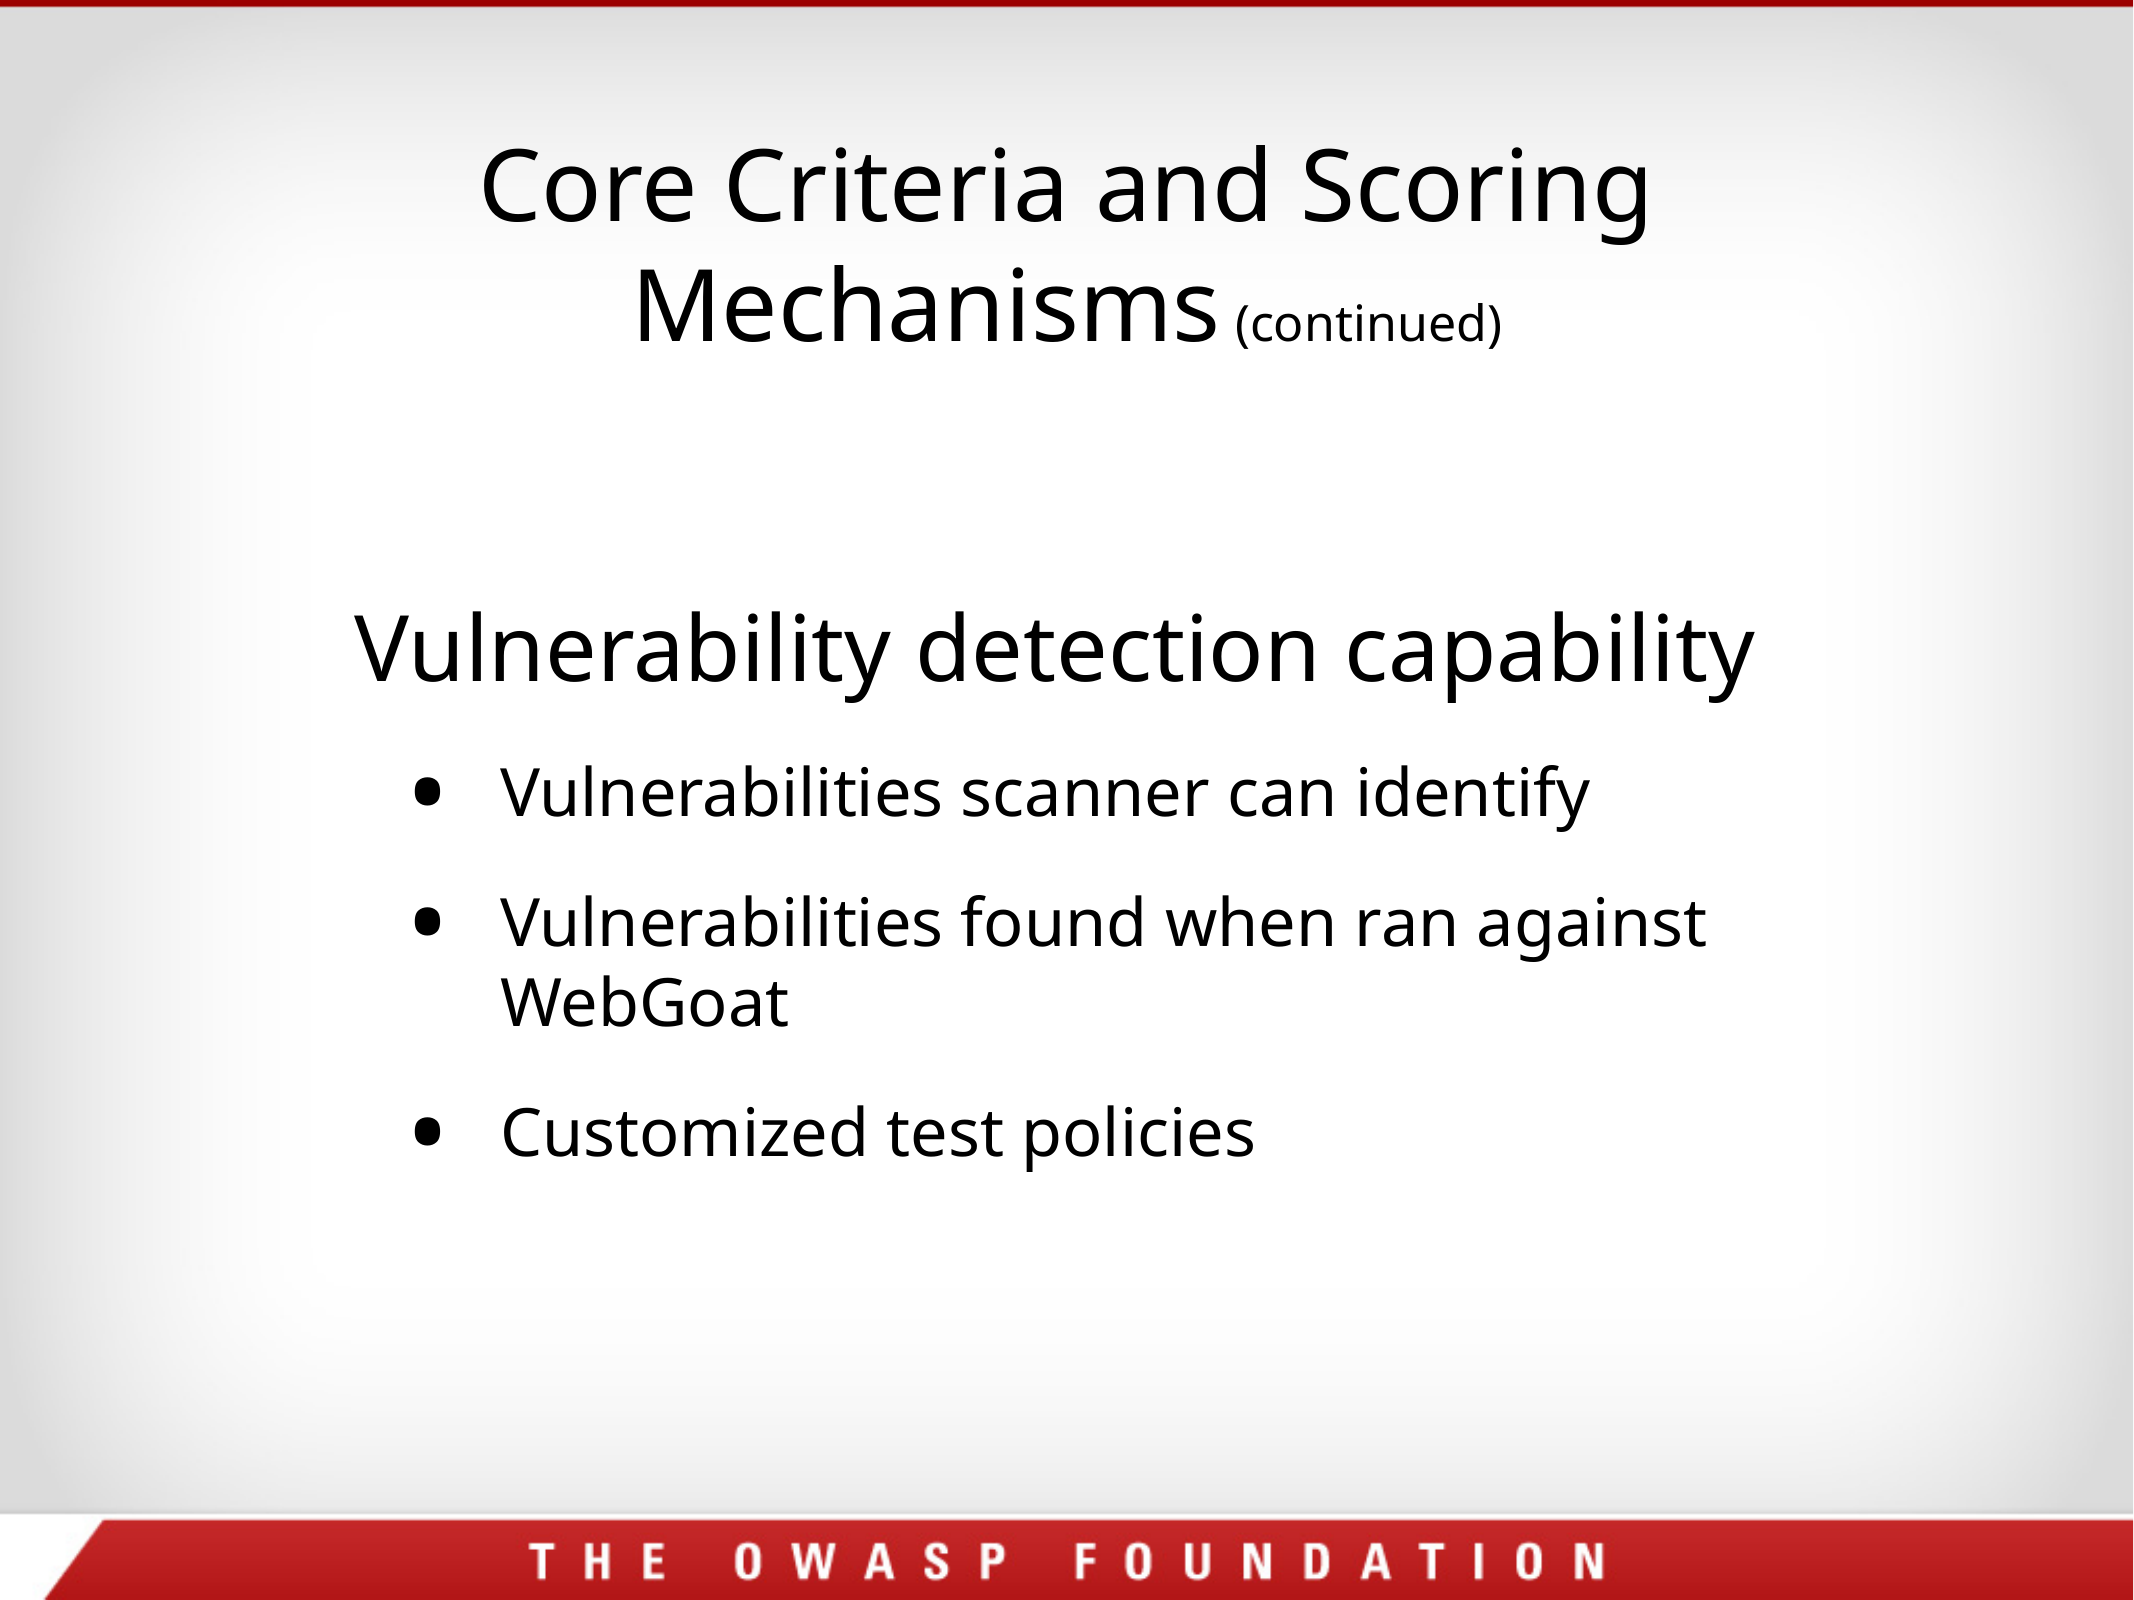

# Core Criteria and Scoring Mechanisms (continued)
Vulnerability detection capability
Vulnerabilities scanner can identify
Vulnerabilities found when ran against WebGoat
Customized test policies